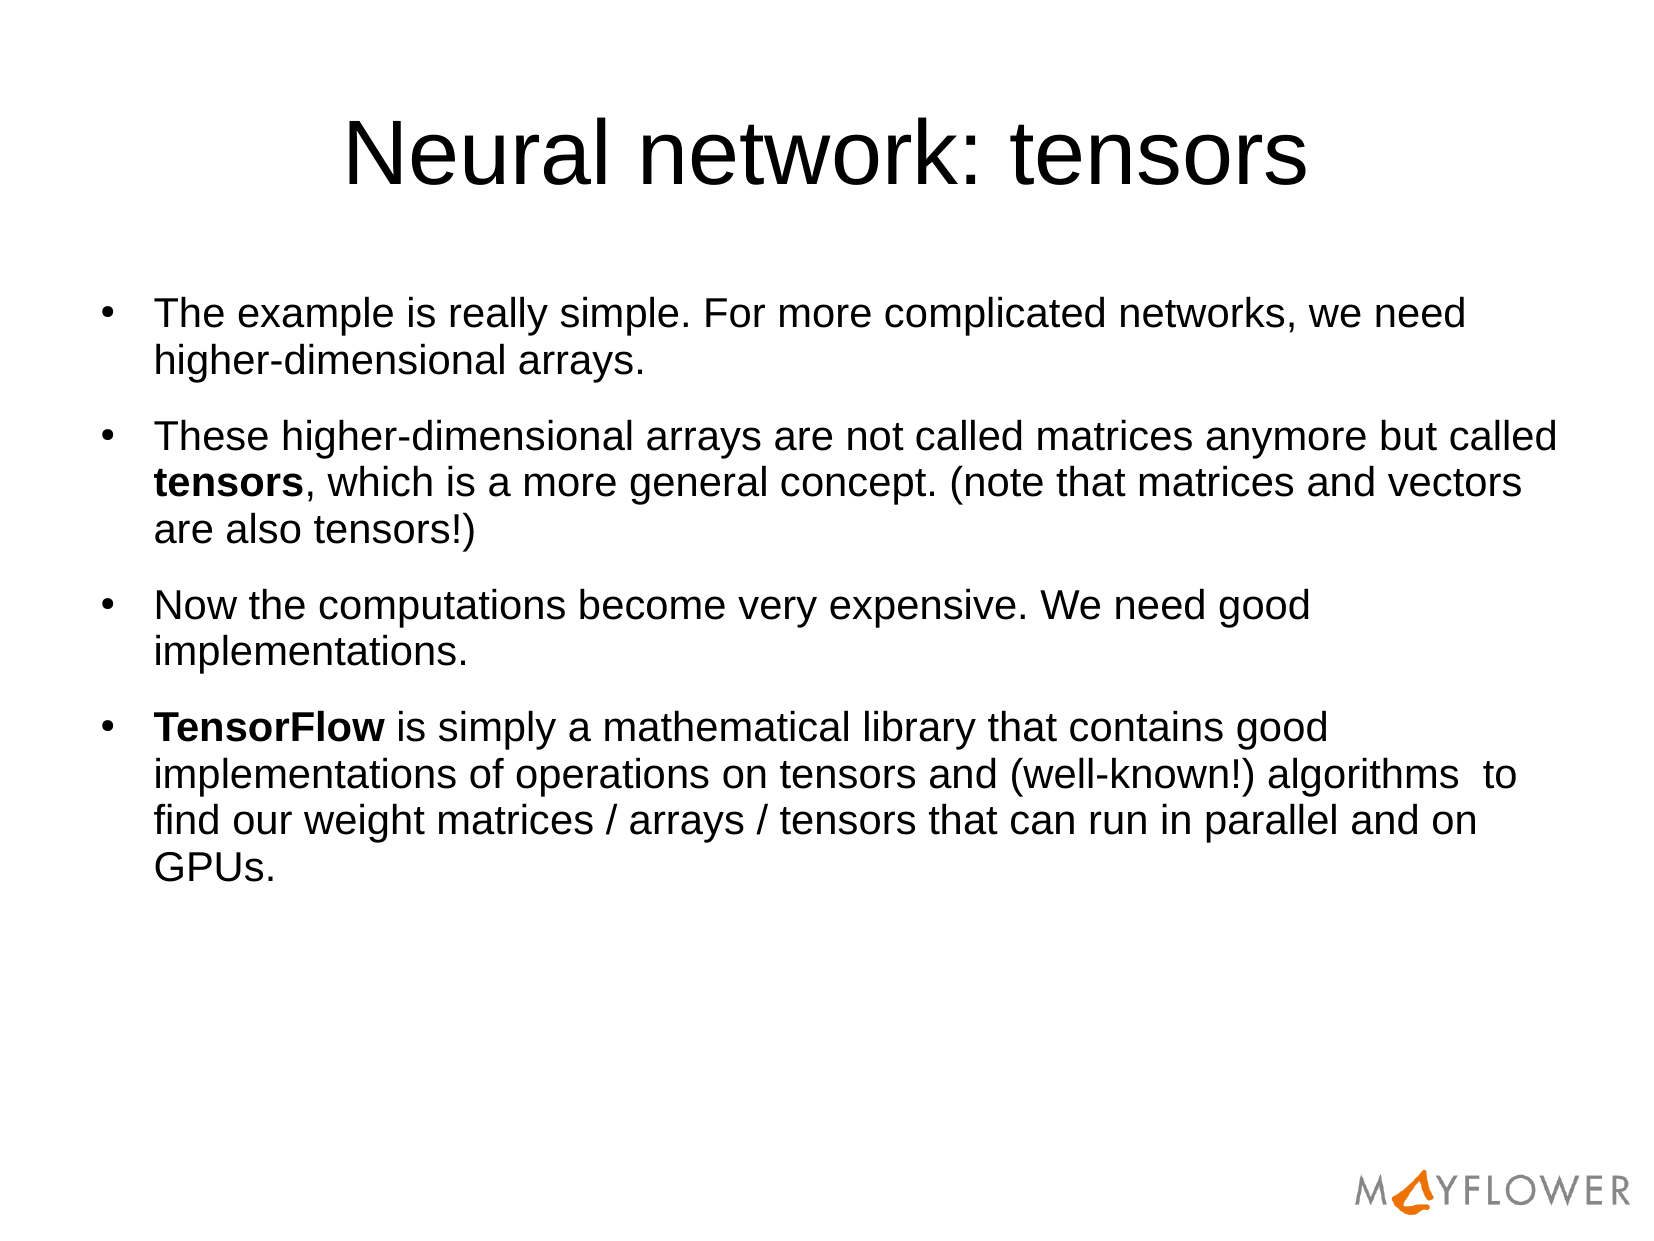

# Neural network: tensors
The example is really simple. For more complicated networks, we need higher-dimensional arrays.
These higher-dimensional arrays are not called matrices anymore but called tensors, which is a more general concept. (note that matrices and vectors are also tensors!)
Now the computations become very expensive. We need good implementations.
TensorFlow is simply a mathematical library that contains good implementations of operations on tensors and (well-known!) algorithms to find our weight matrices / arrays / tensors that can run in parallel and on GPUs.